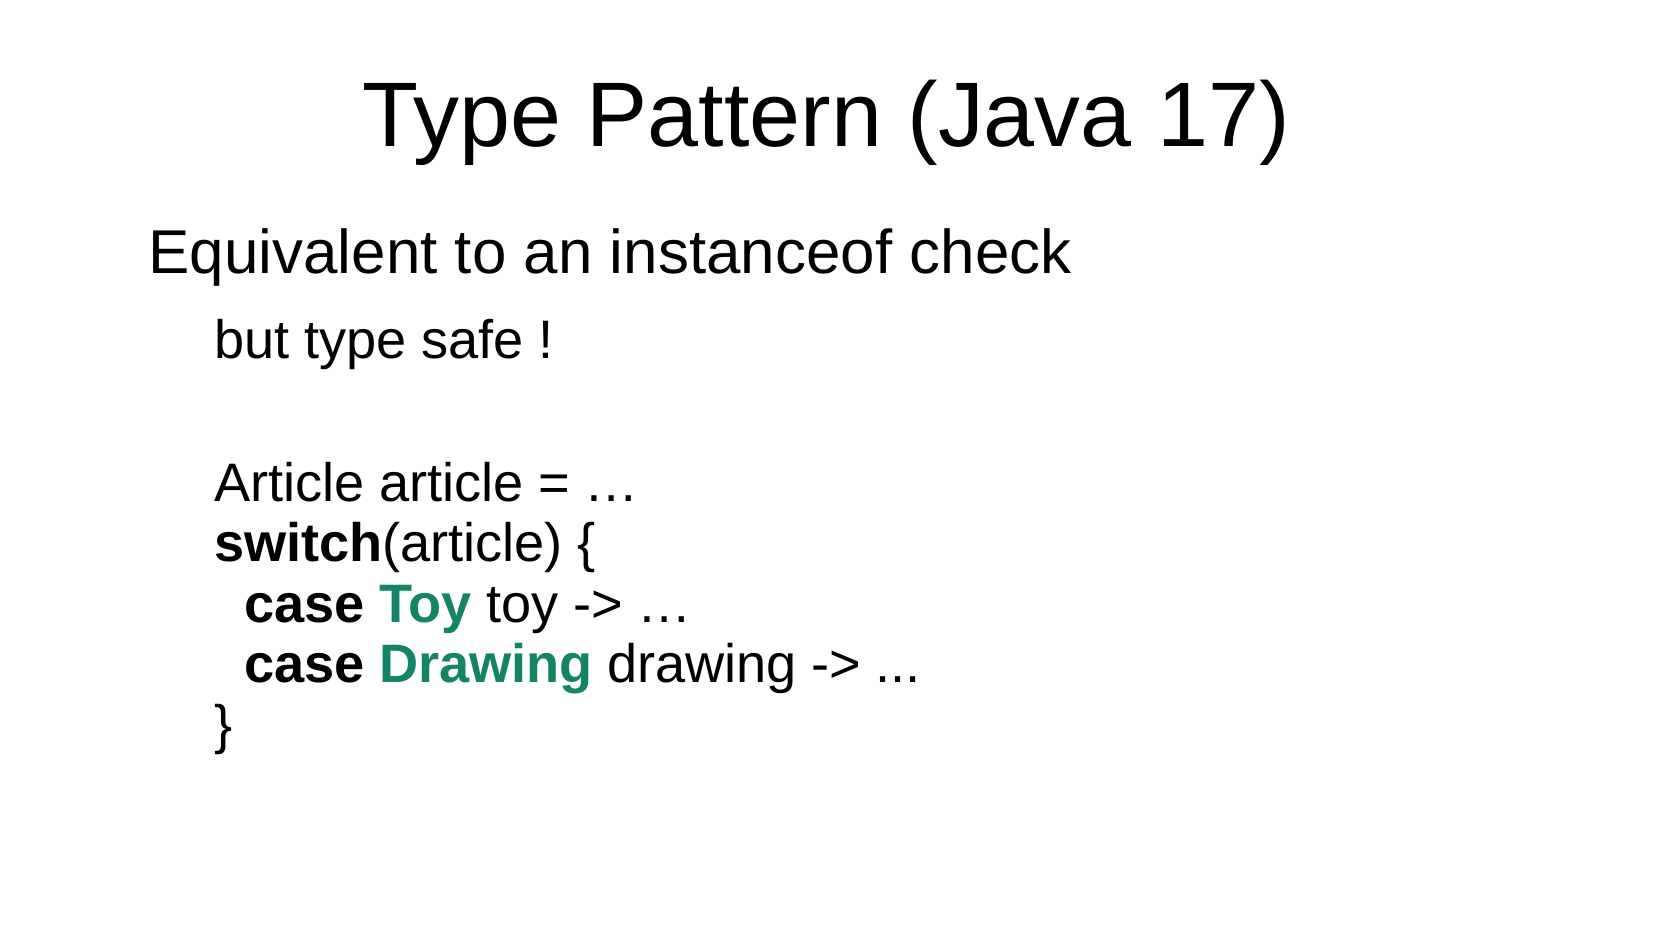

# Type Pattern (Java 17)
Equivalent to an instanceof check
but type safe !
Article article = …
switch(article) {
 case Toy toy -> …
 case Drawing drawing -> ...
}